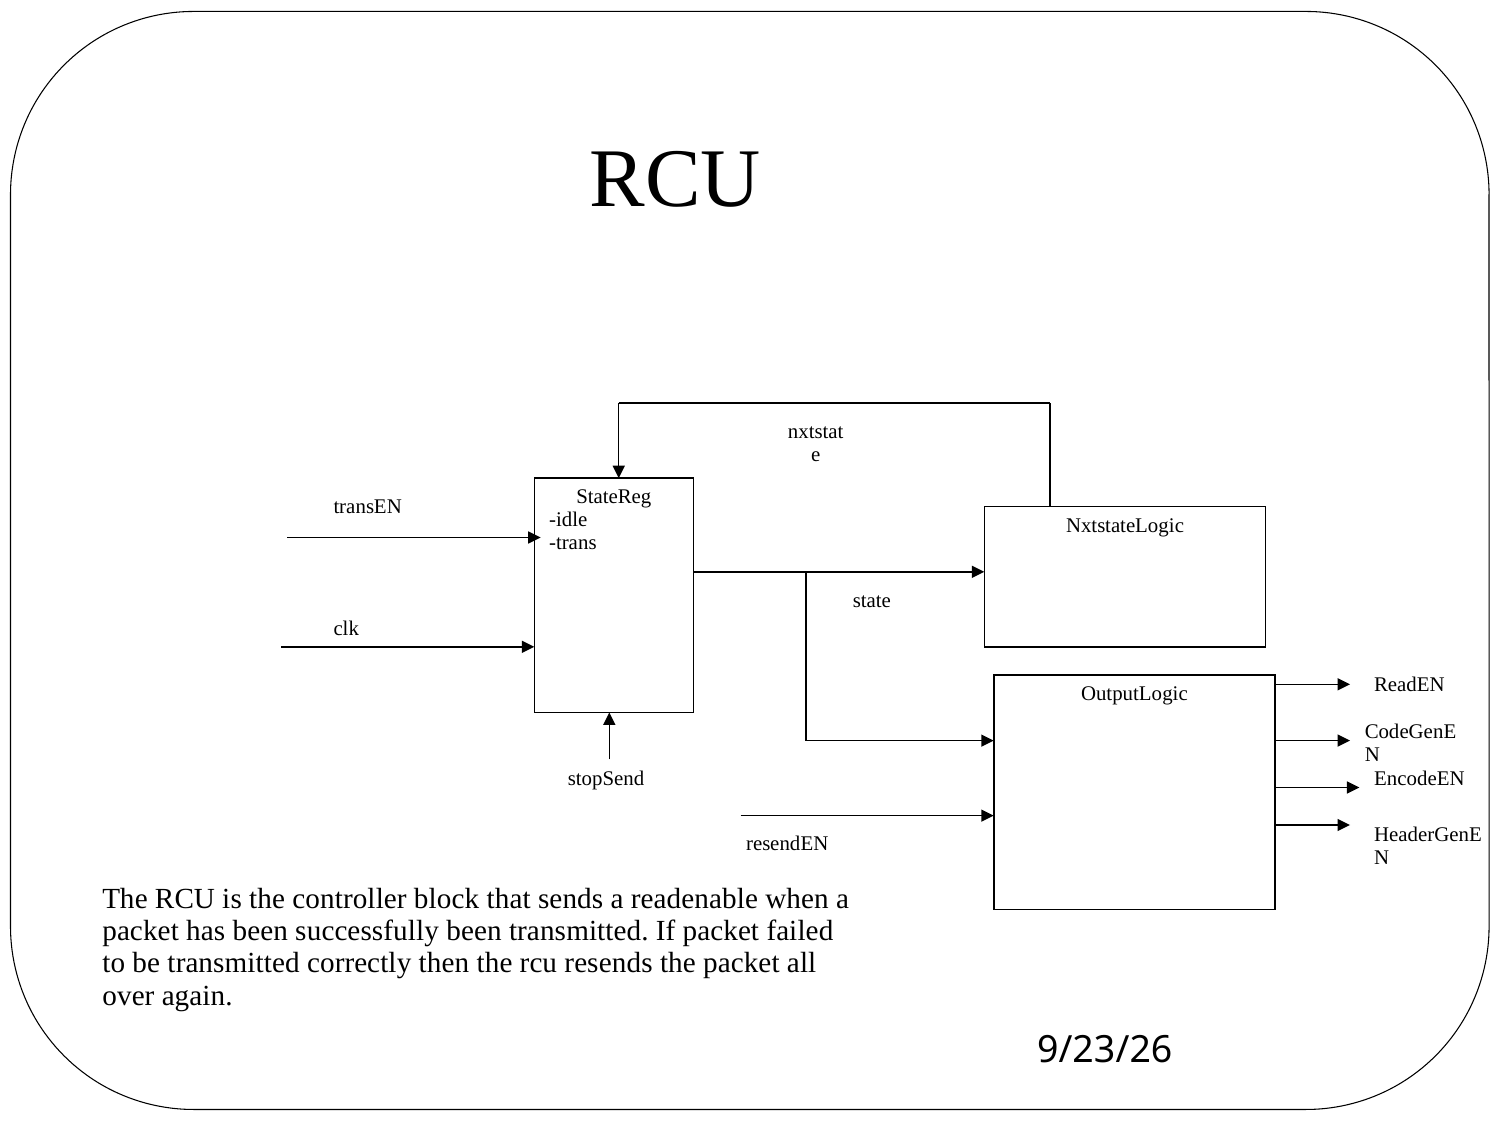

RCU
nxtstate
StateReg
-idle
-trans
transEN
NxtstateLogic
state
clk
ReadEN
OutputLogic
CodeGenEN
stopSend
EncodeEN
HeaderGenEN
resendEN
The RCU is the controller block that sends a readenable when a packet has been successfully been transmitted. If packet failed to be transmitted correctly then the rcu resends the packet all over again.